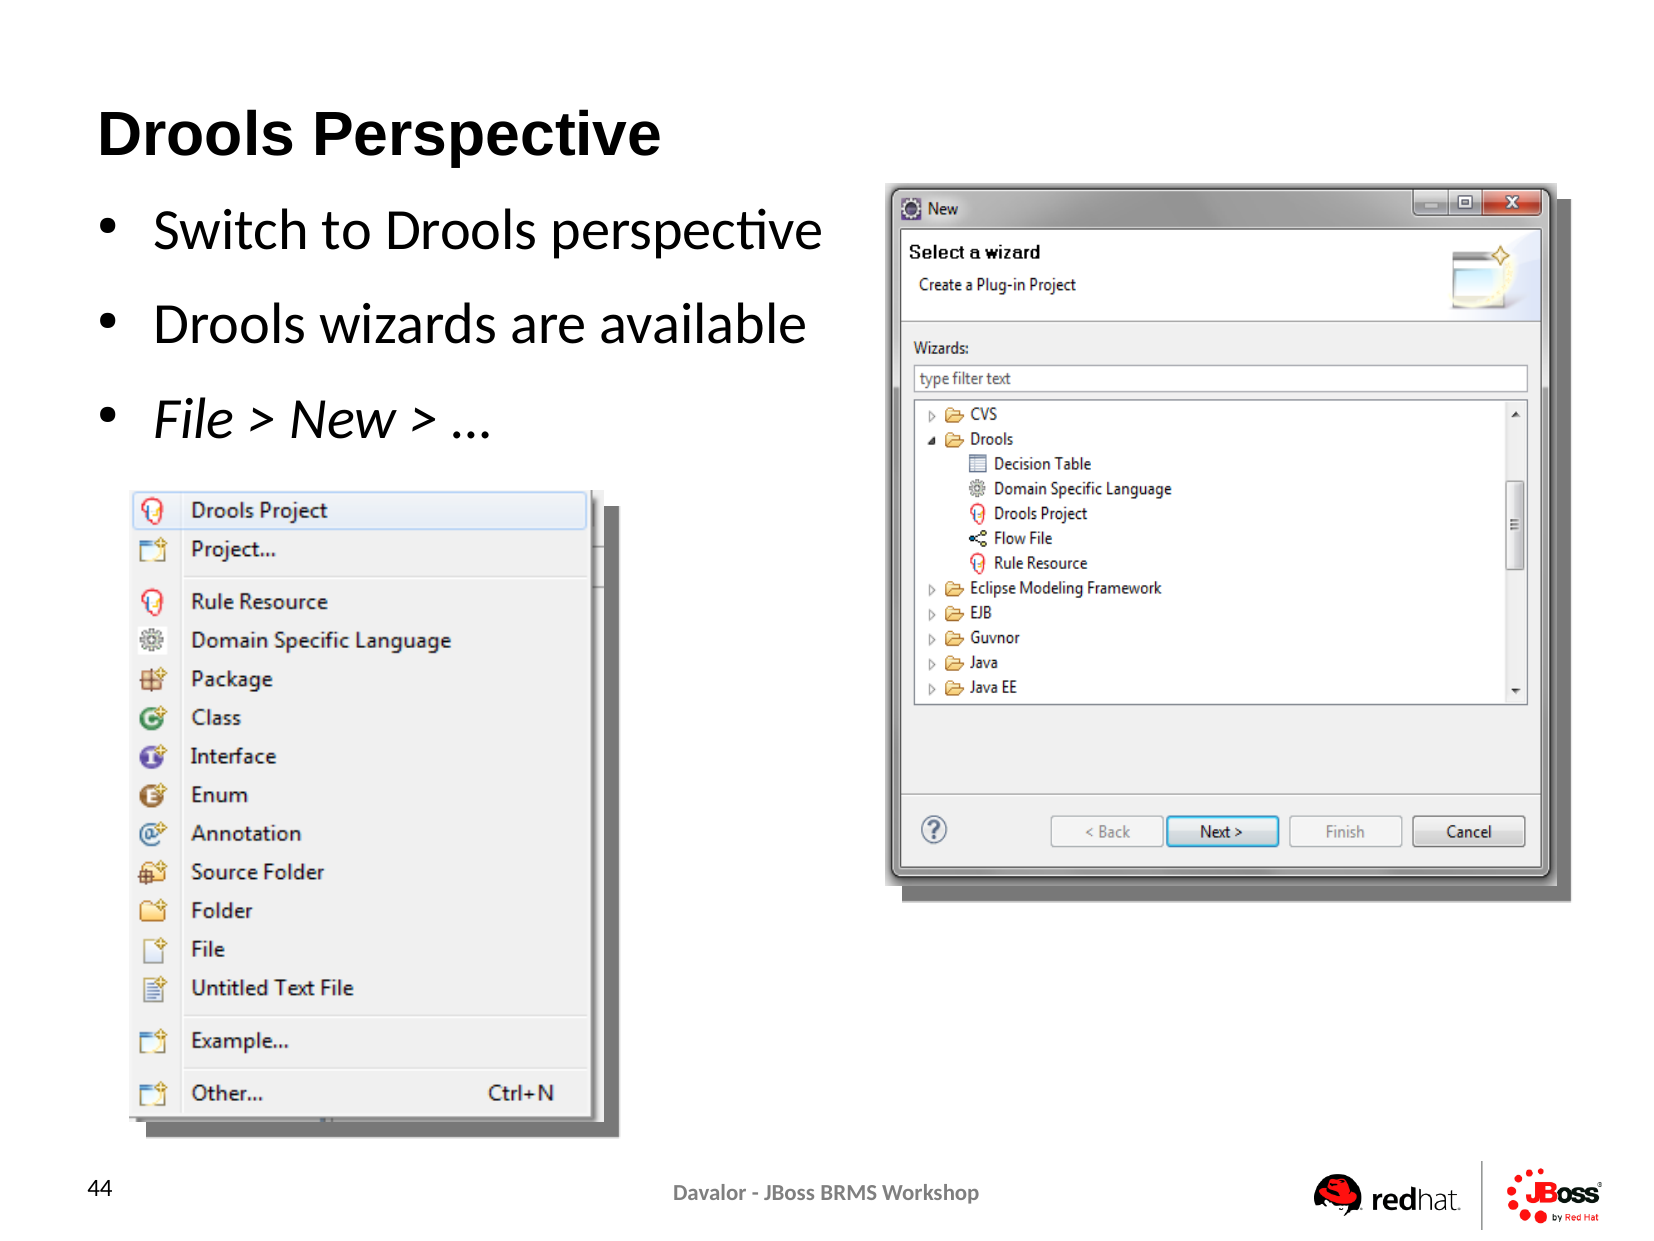

# Drools Perspective
Switch to Drools perspective
Drools wizards are available
File > New > …